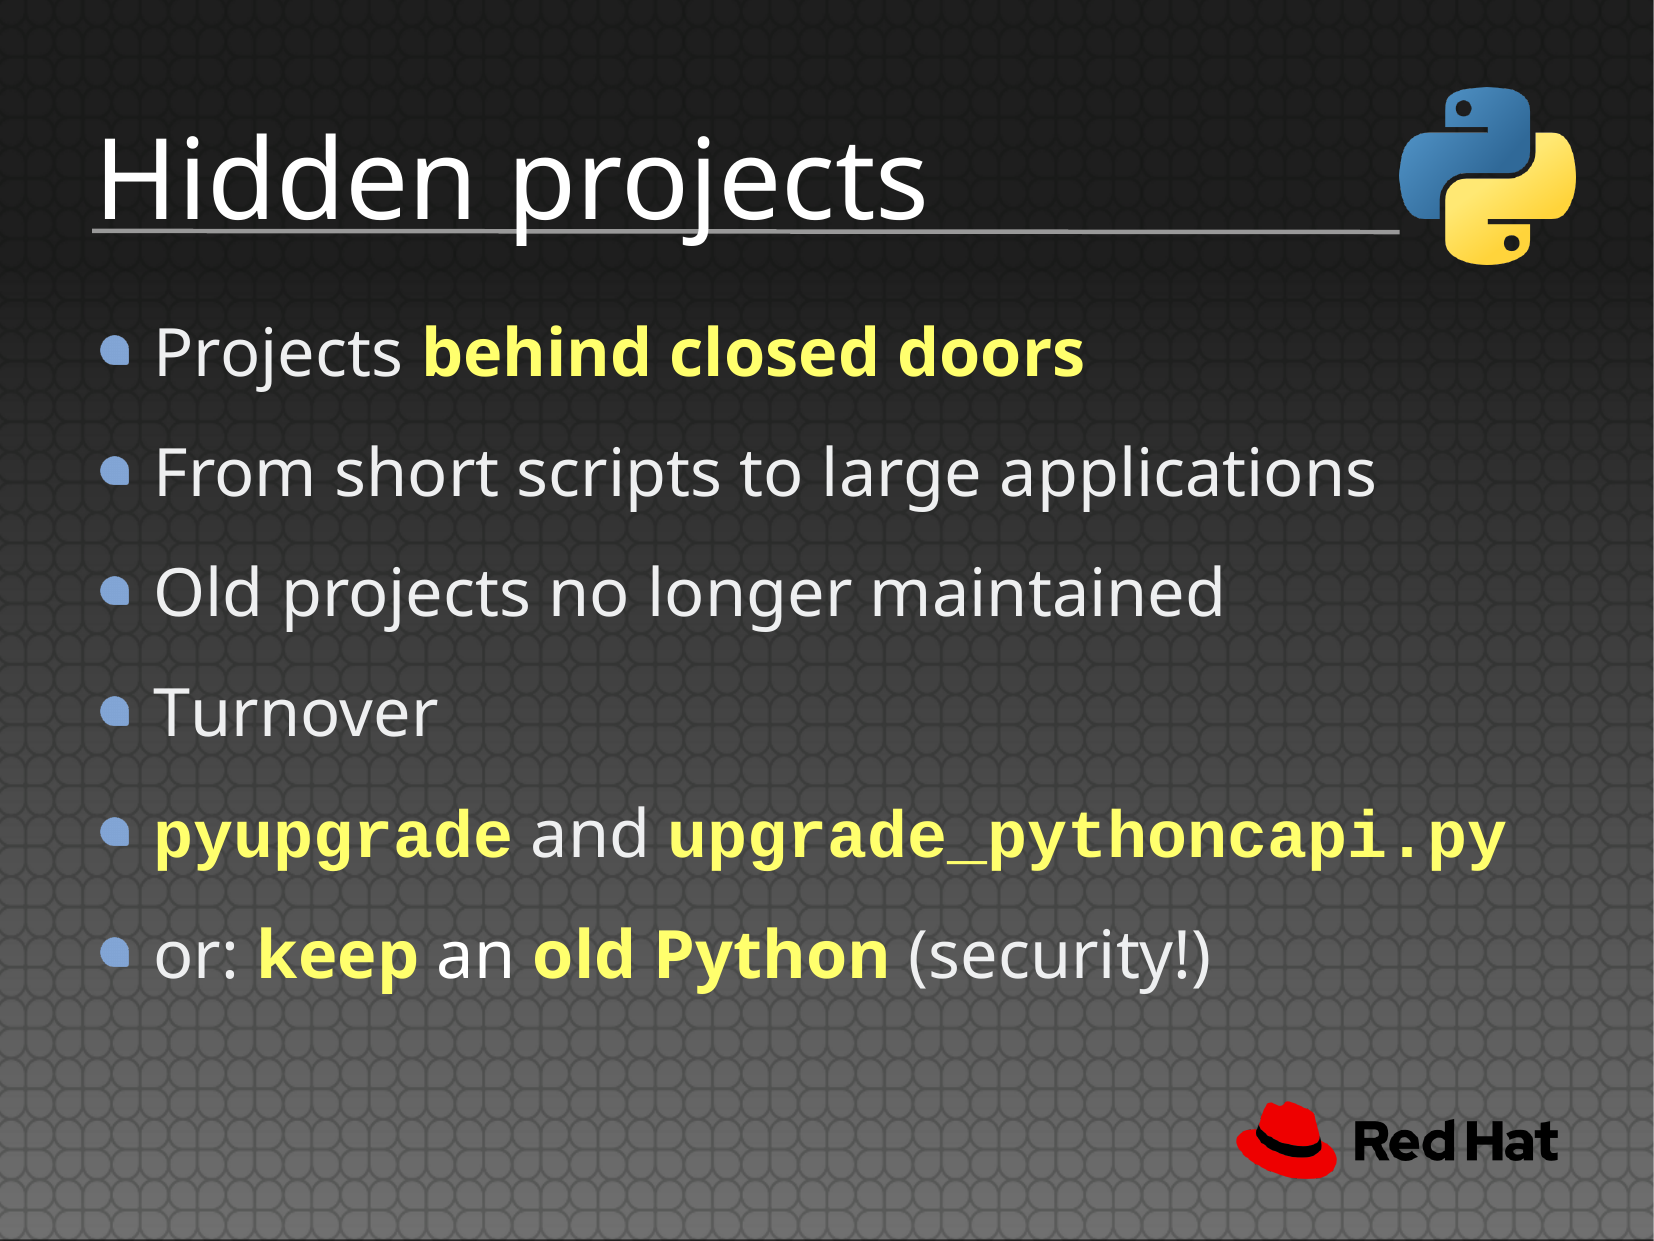

Hidden projects
# Projects behind closed doors
From short scripts to large applications
Old projects no longer maintained
Turnover
pyupgrade and upgrade_pythoncapi.py
or: keep an old Python (security!)